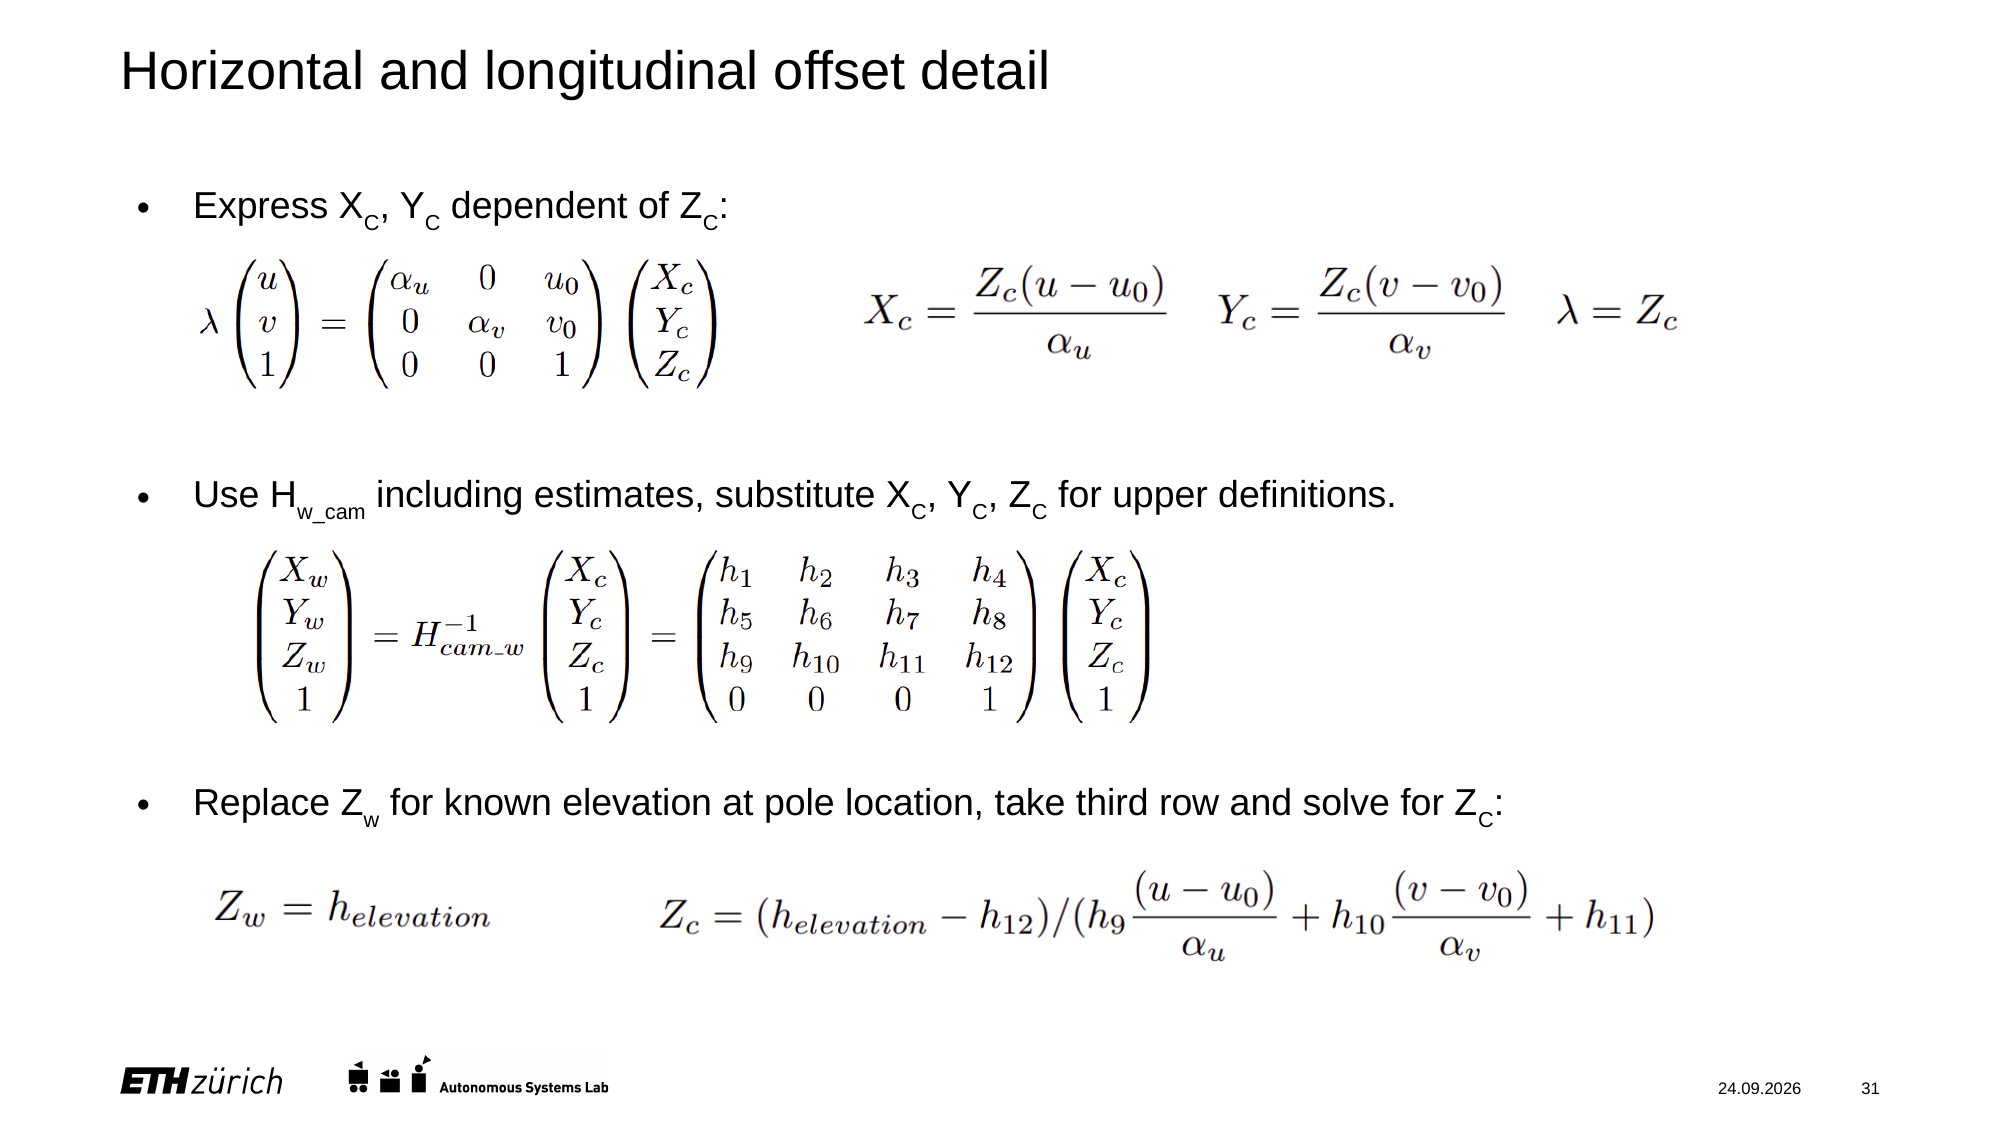

# Horizontal and longitudinal offset detail
Express XC, YC dependent of ZC:
Use Hw_cam including estimates, substitute XC, YC, ZC for upper definitions.
Replace Zw for known elevation at pole location, take third row and solve for ZC: